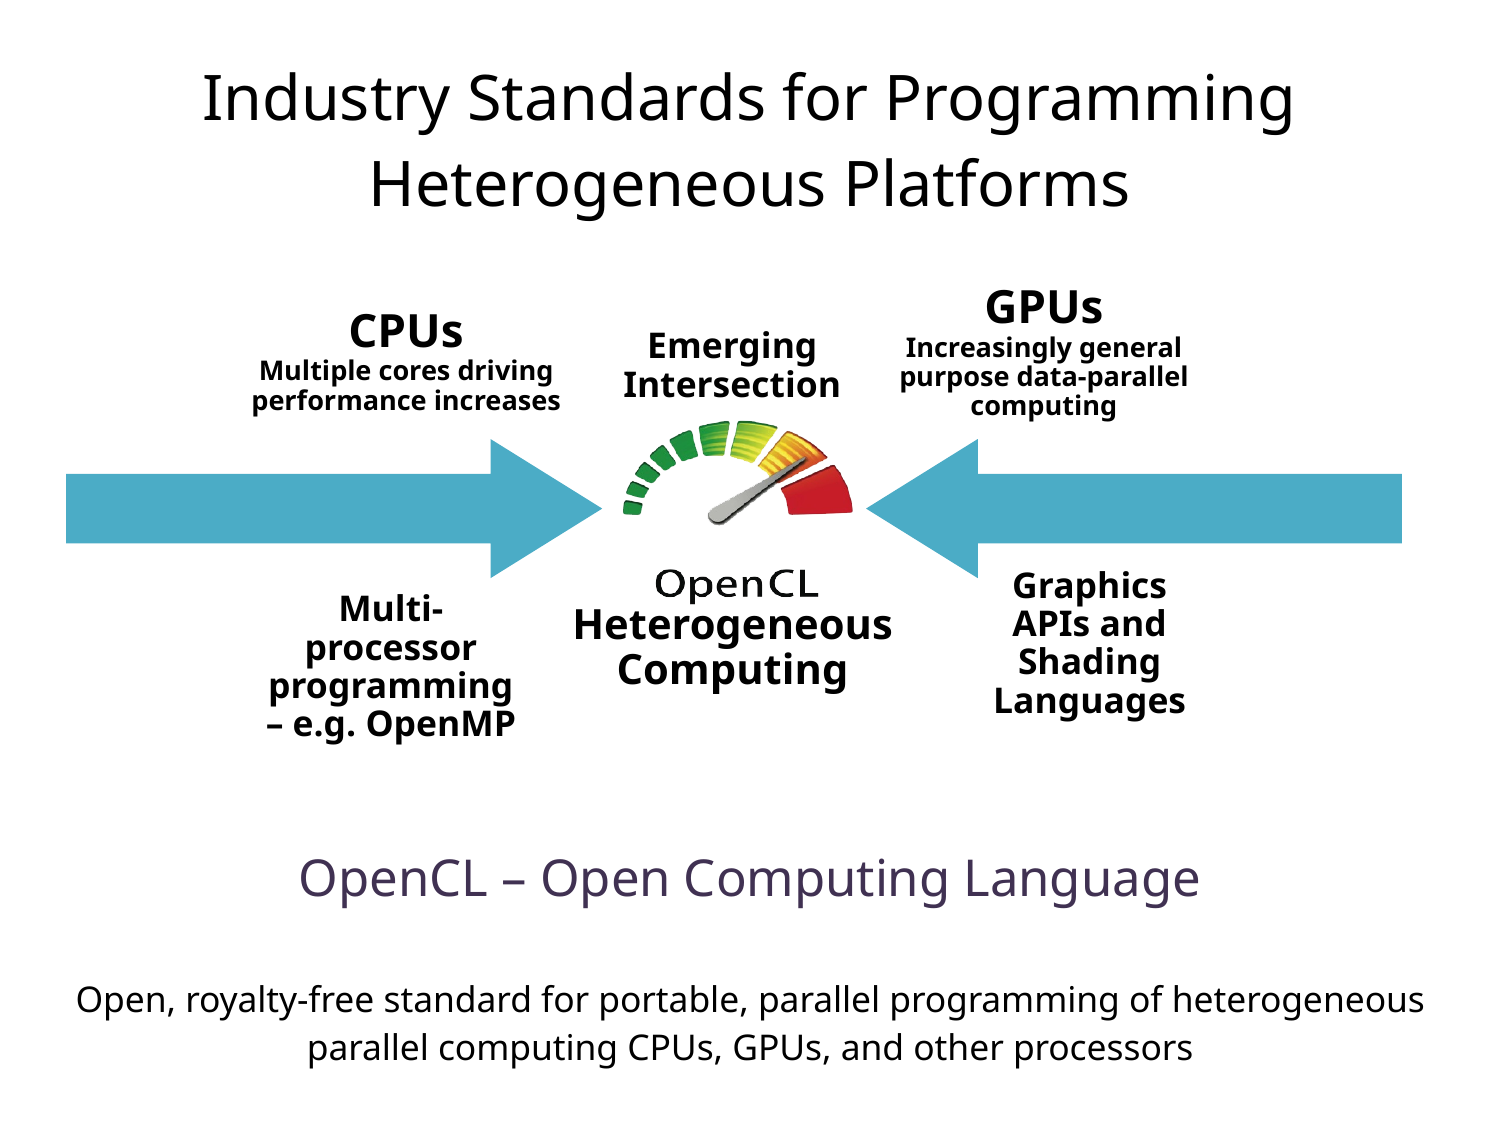

# Industry Standards for Programming Heterogeneous Platforms
GPUs
Increasingly general purpose data-parallel computing
CPUs
Multiple cores driving performance increases
Emerging
Intersection
Graphics APIs and Shading Languages
Multi-processor programming – e.g. OpenMP
Heterogeneous
Computing
OpenCL – Open Computing Language
Open, royalty-free standard for portable, parallel programming of heterogeneous parallel computing CPUs, GPUs, and other processors